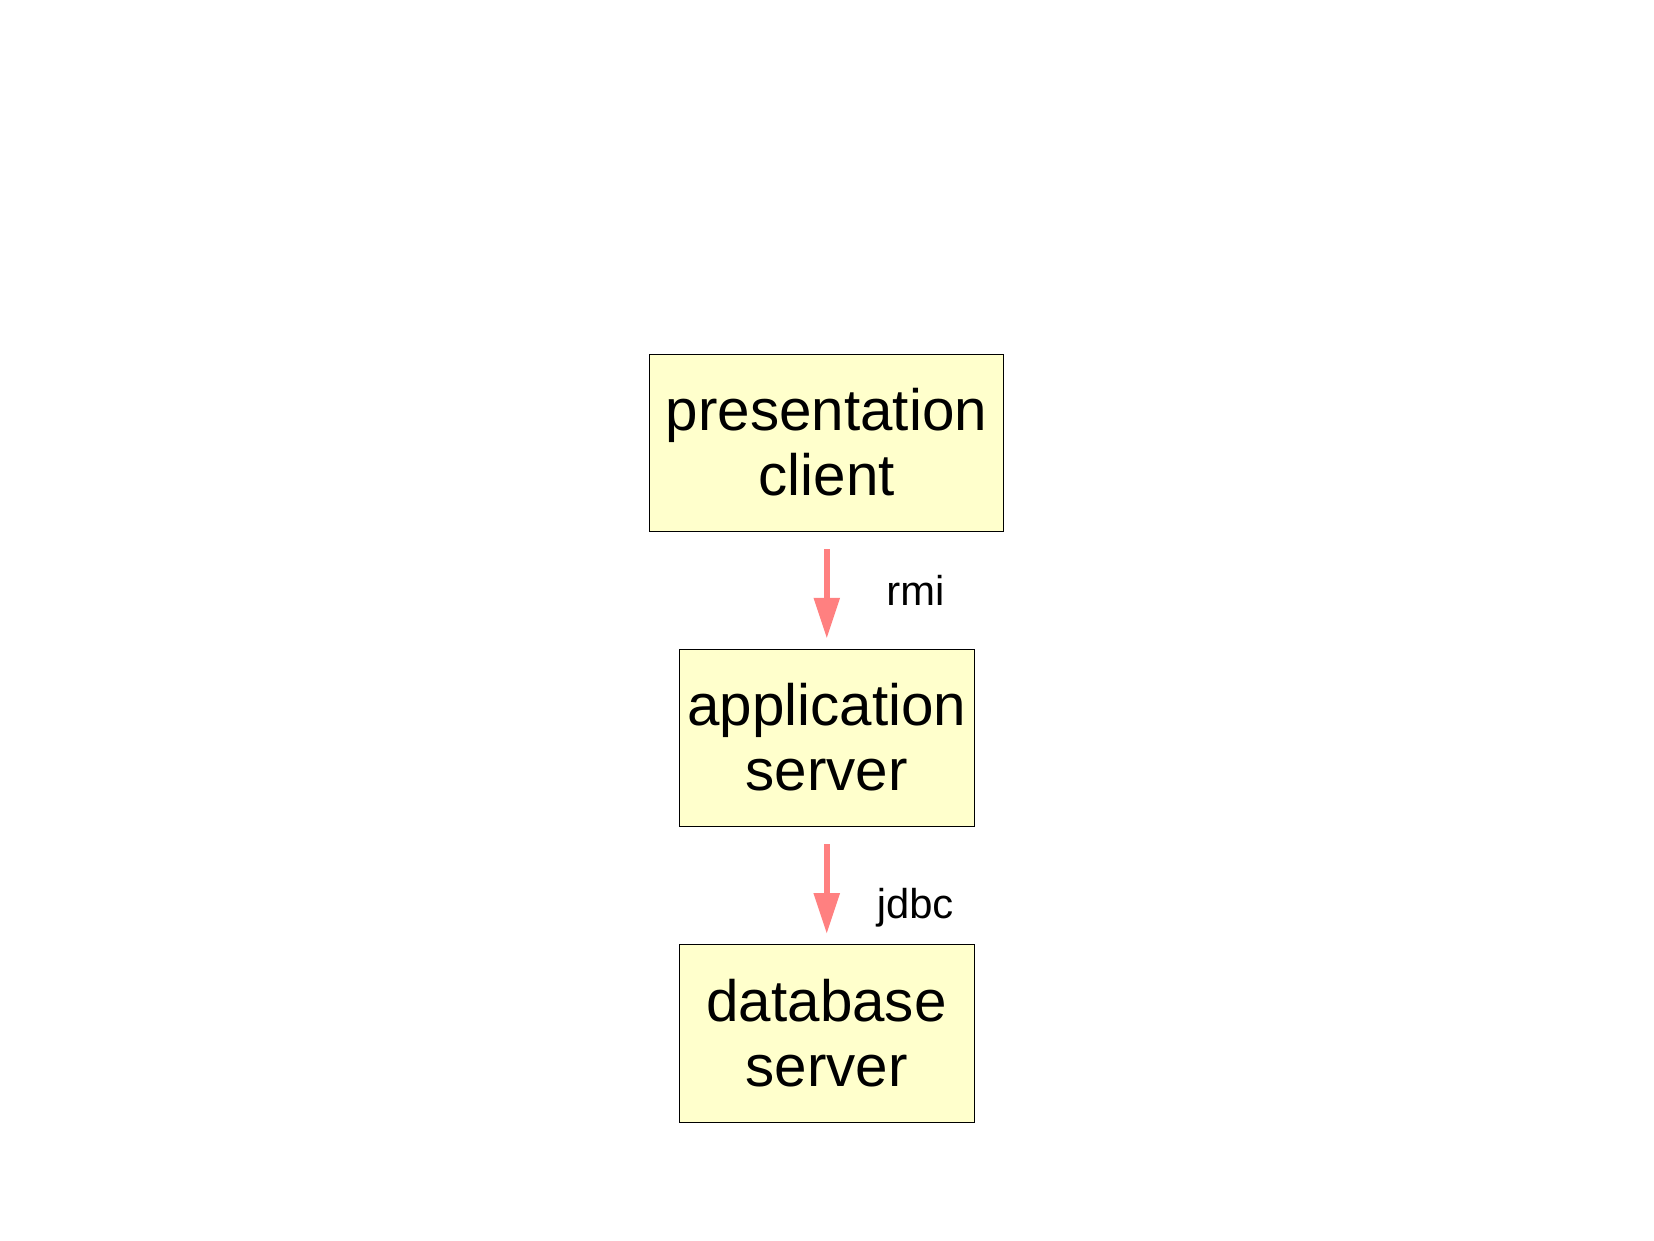

presentation
client
rmi
application
server
jdbc
database
server